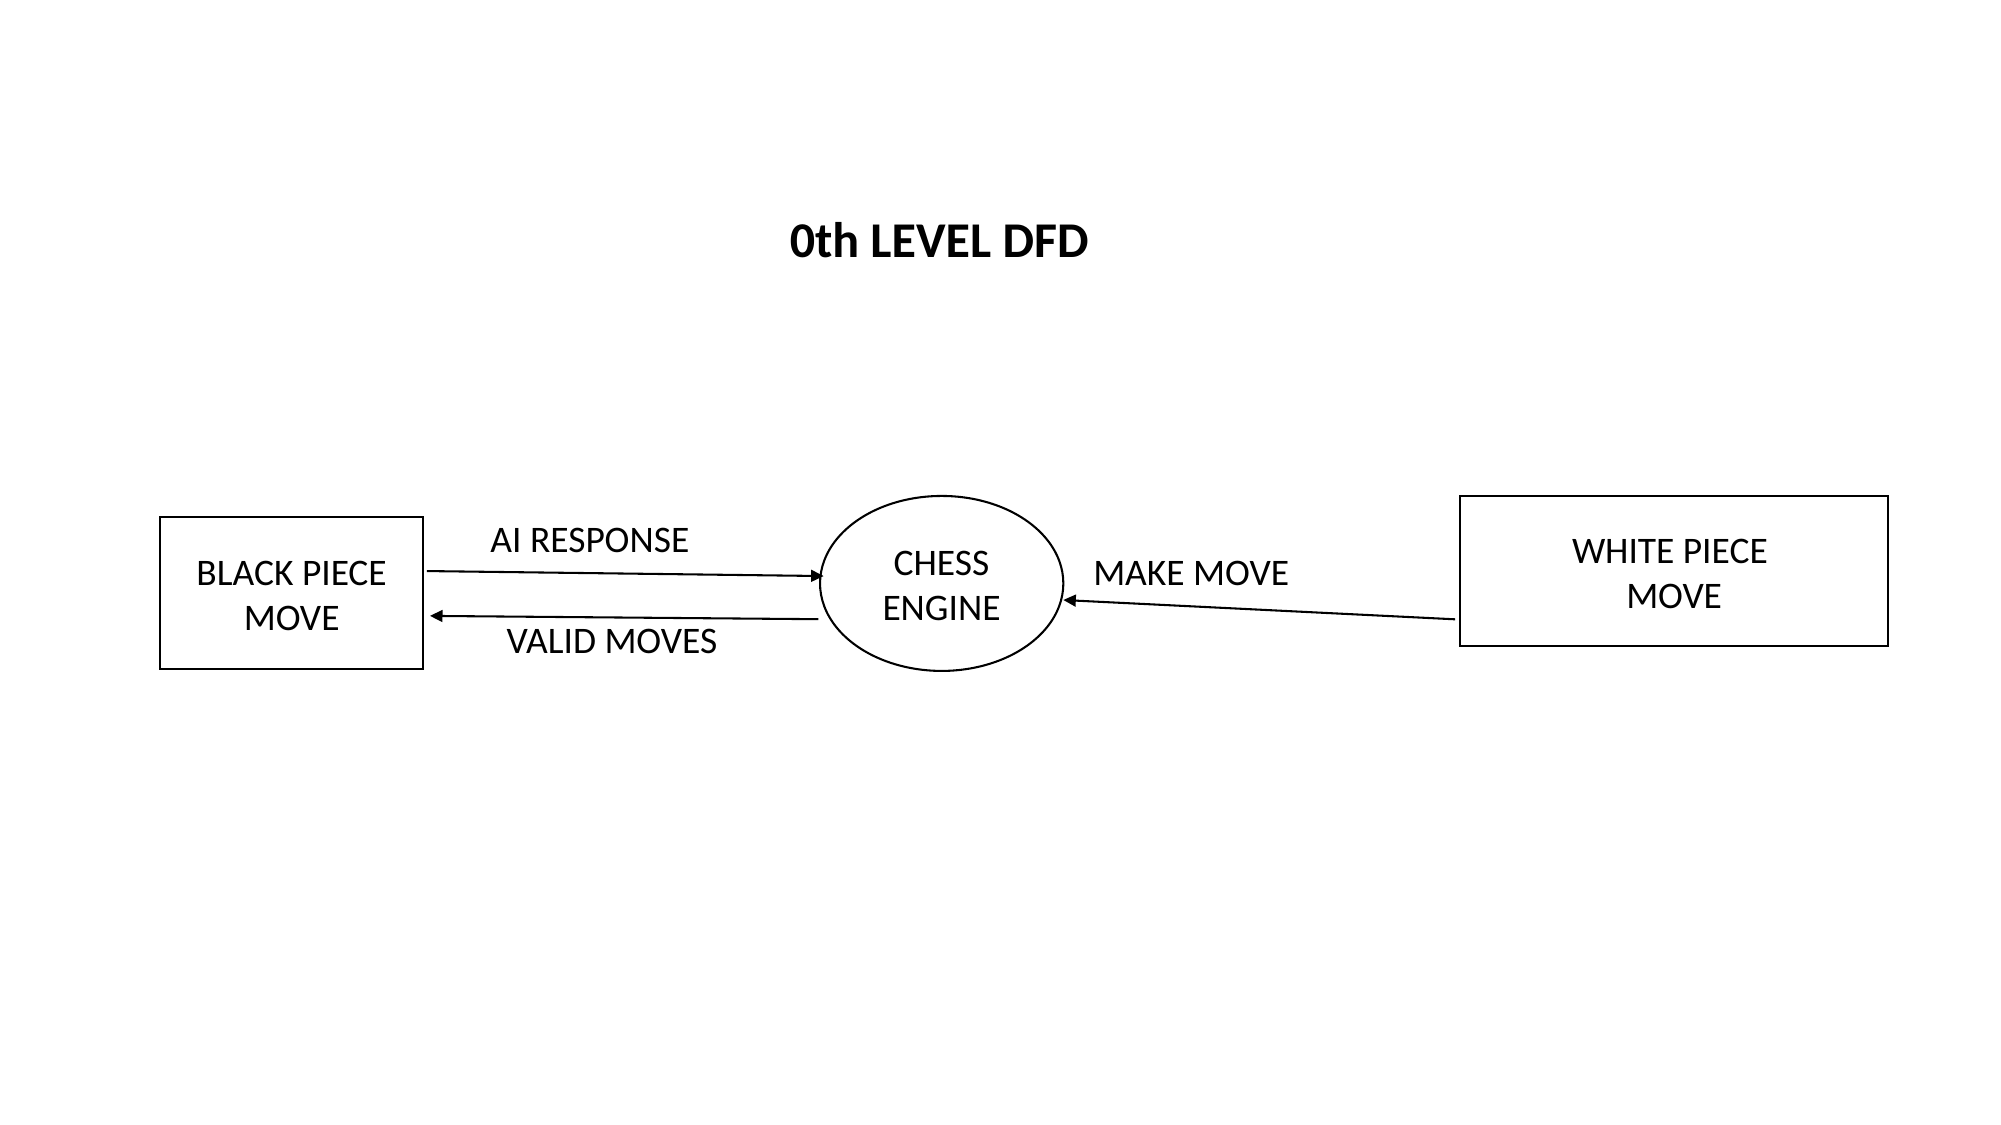

0th LEVEL DFD​
WHITE PIECE
MOVE
CHESS
ENGINE
AI RESPONSE
BLACK PIECE
MOVE
MAKE MOVE
ADMIN​
VALID MOVES
​